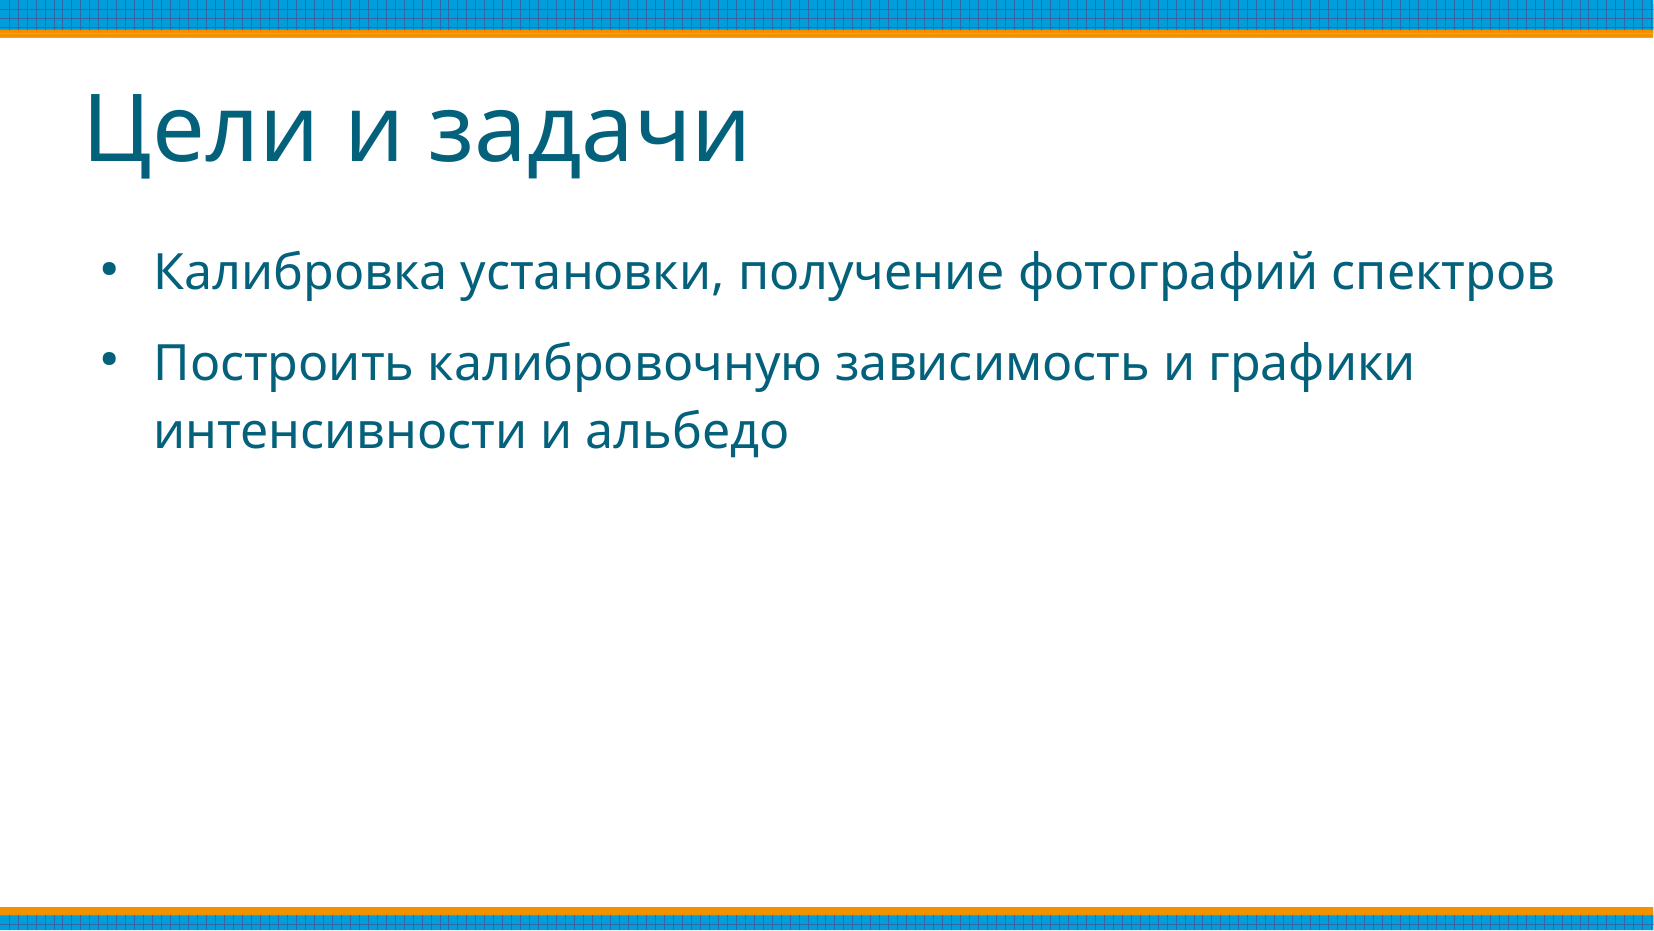

# Цели и задачи
Калибровка установки, получение фотографий спектров
Построить калибровочную зависимость и графики интенсивности и альбедо